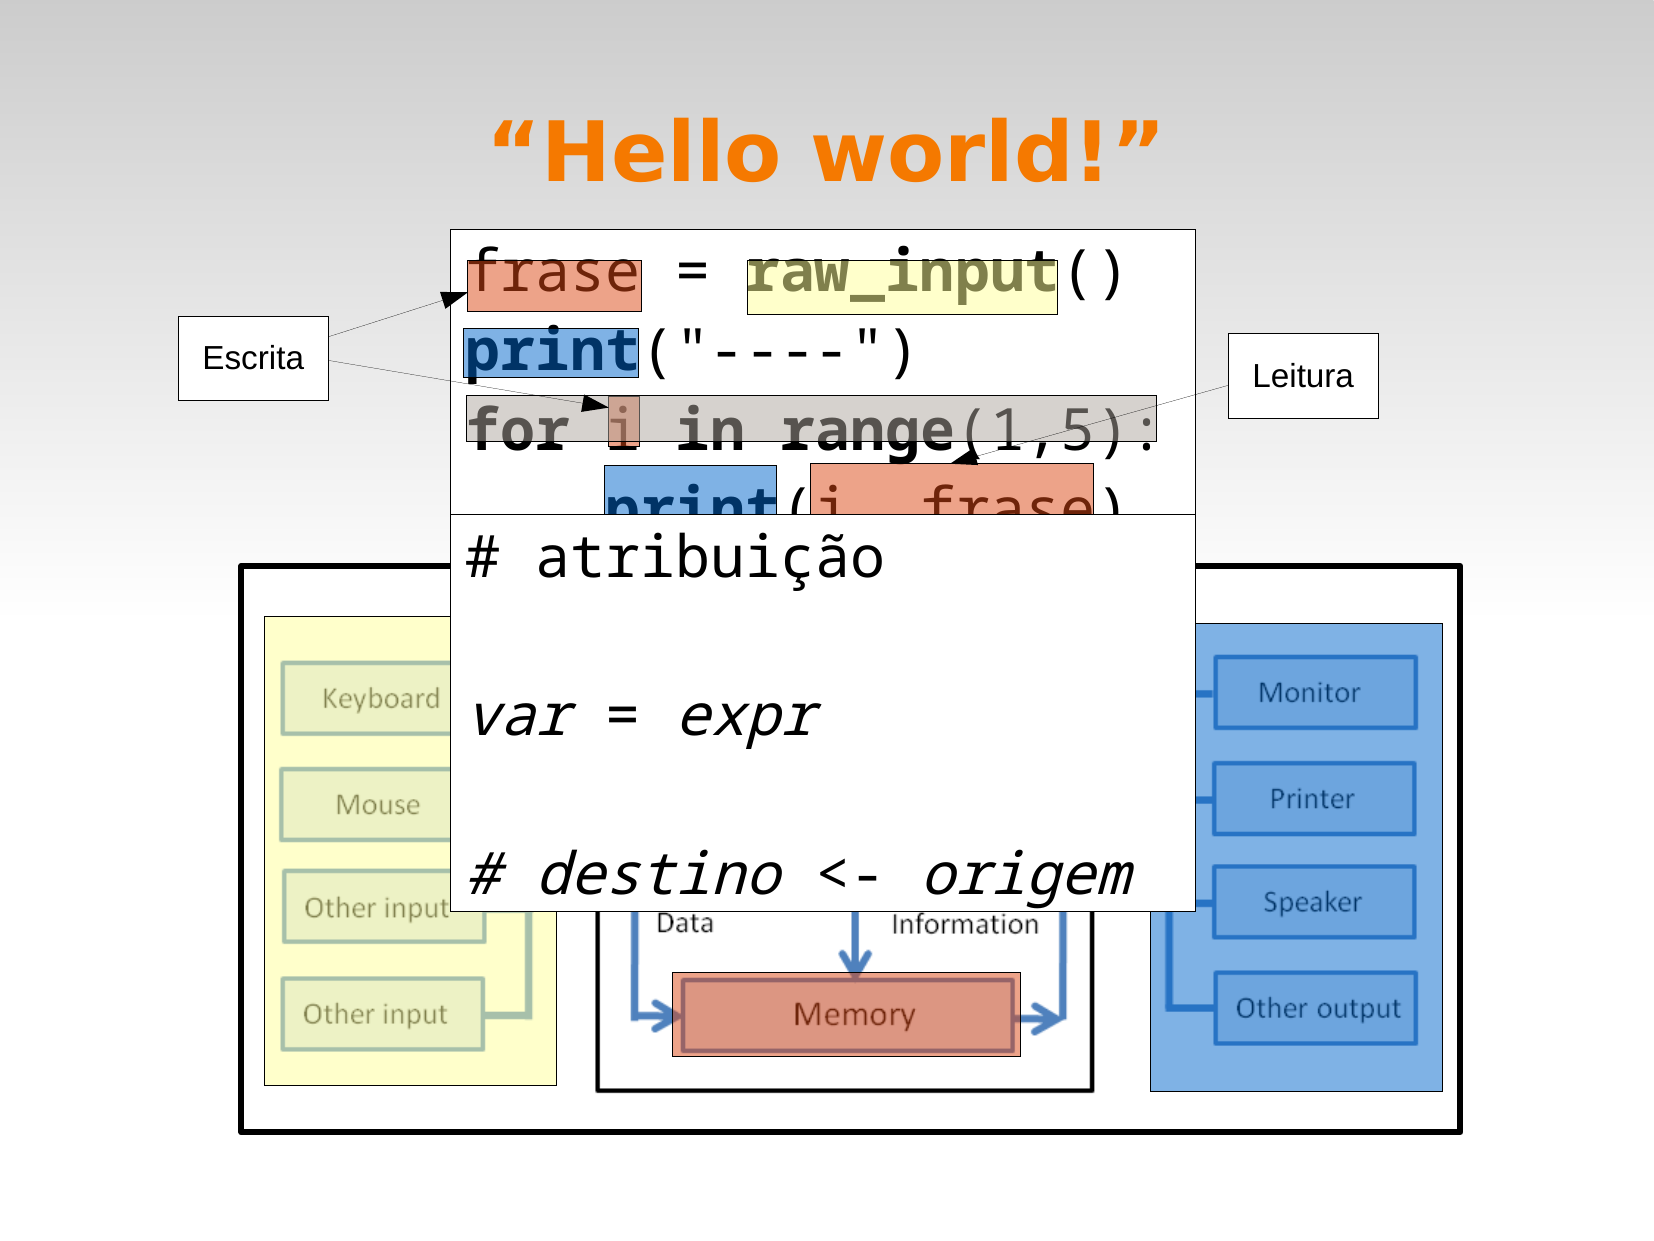

# “Hello world!”
frase = raw_input()
print("----")
for i in range(1,5):
 print(i, frase)
Escrita
Leitura
# atribuição
var = expr
# destino <- origem